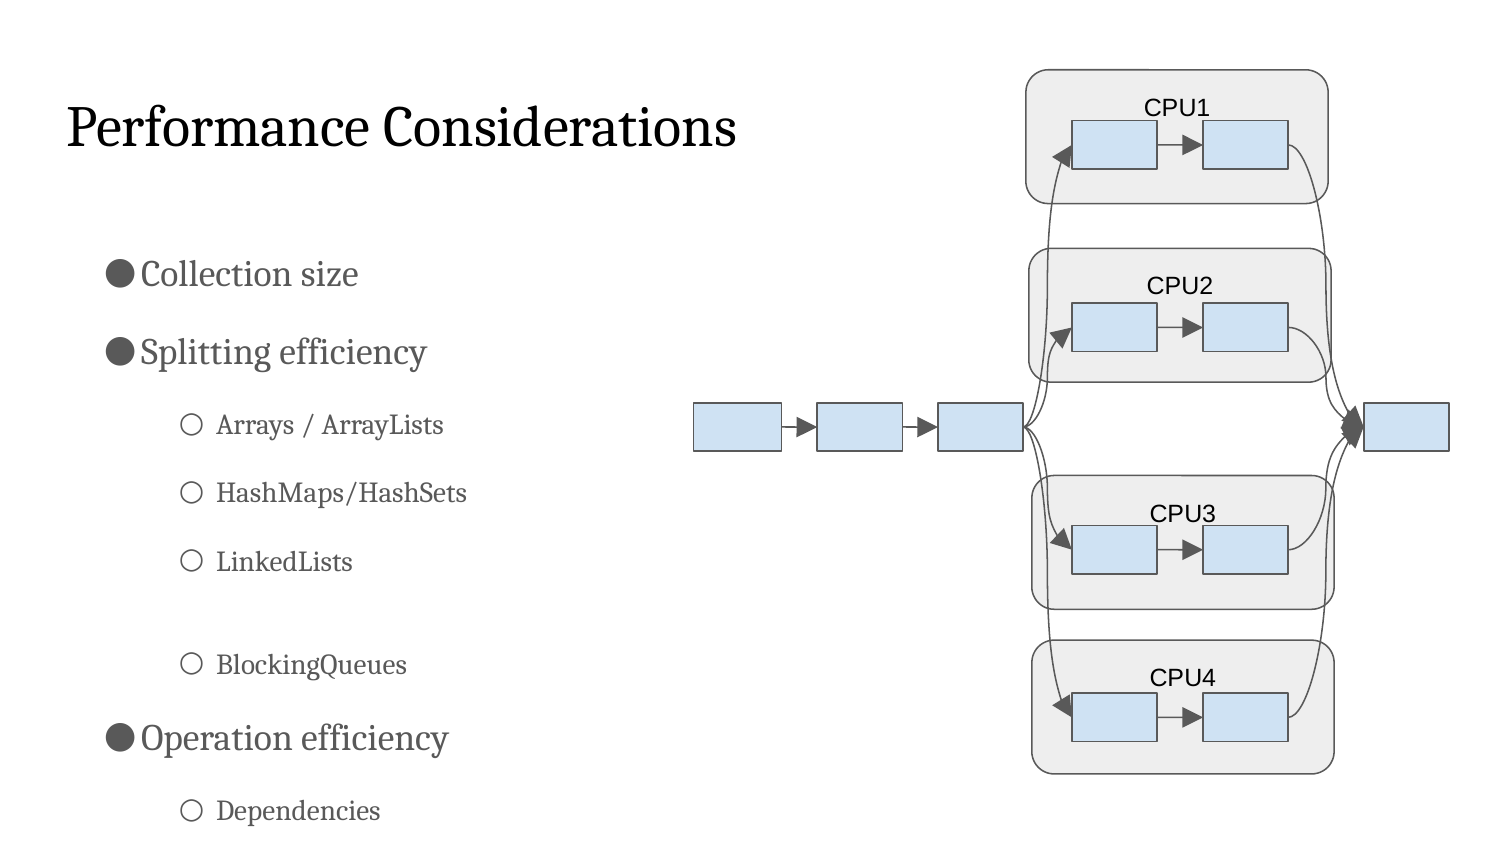

CPU1
# Performance Considerations
Collection size
Splitting efficiency
Arrays / ArrayLists
HashMaps/HashSets
LinkedLists
BlockingQueues
Operation efficiency
Dependencies
Statelessnes
CPU2
CPU3
CPU4